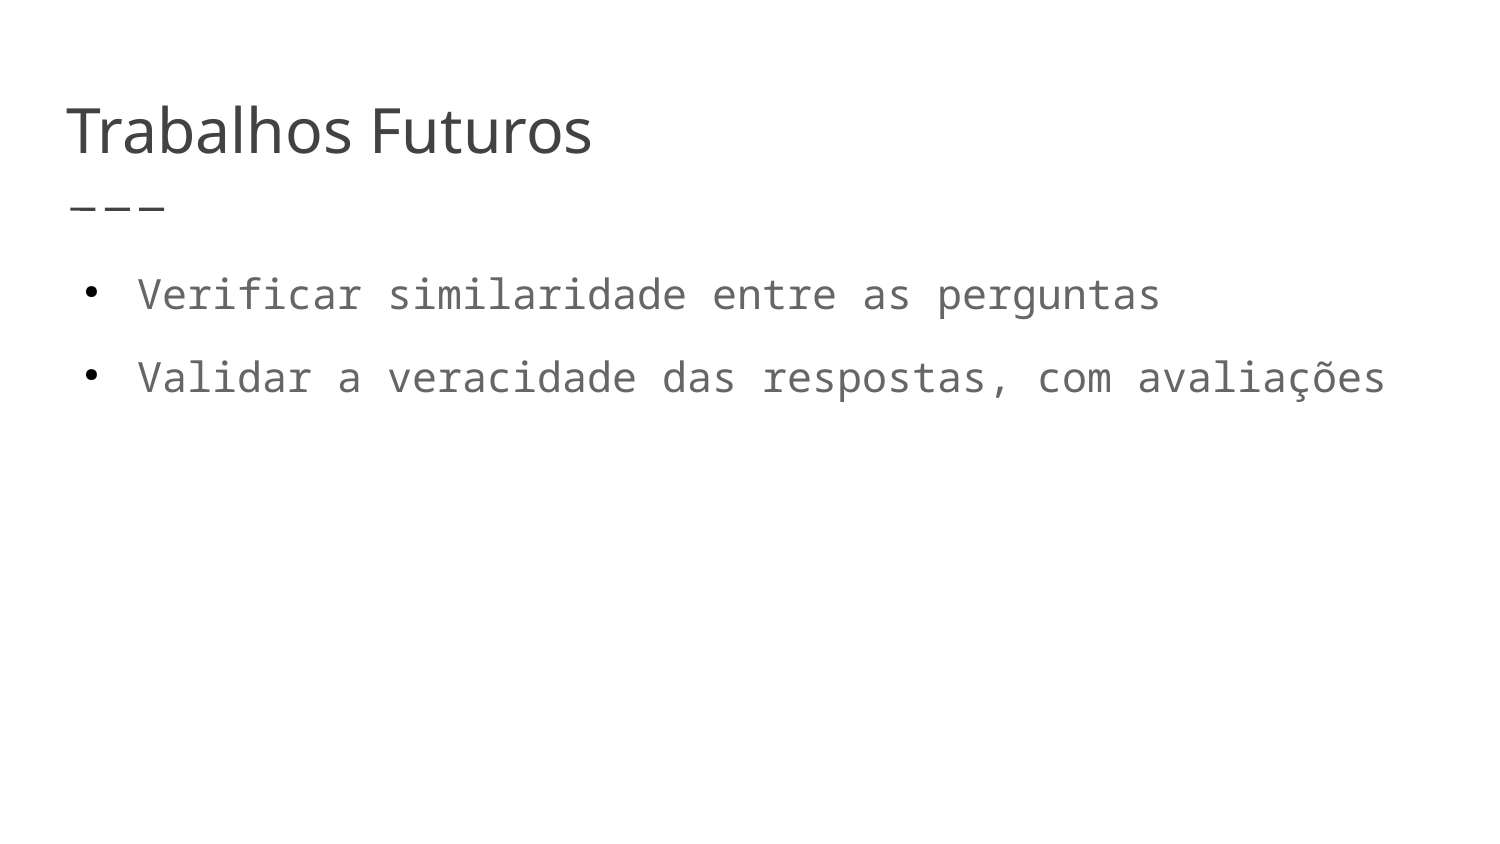

# Trabalhos Futuros
Verificar similaridade entre as perguntas
Validar a veracidade das respostas, com avaliações